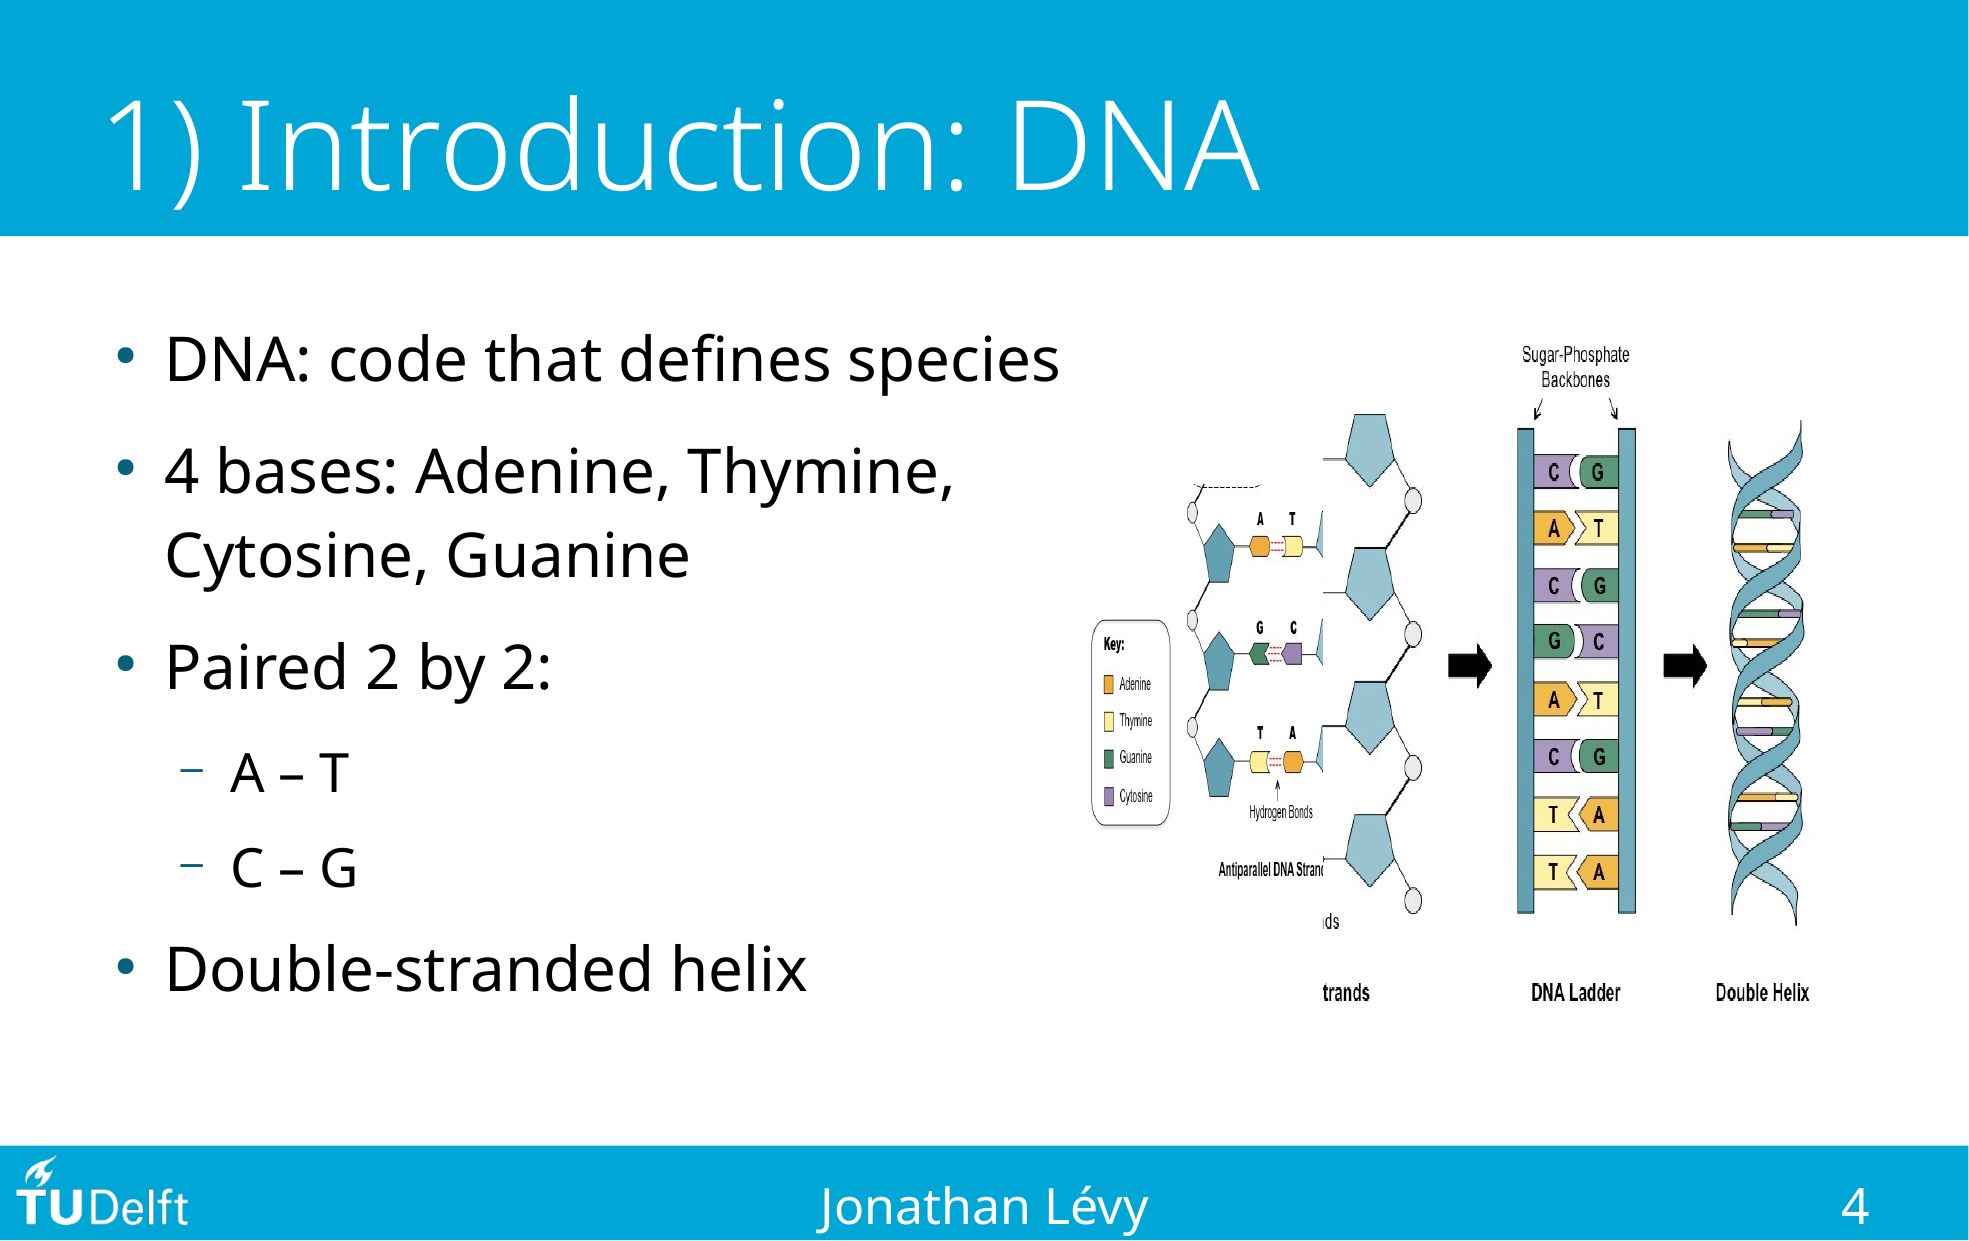

# 1) Introduction: DNA
DNA: code that defines species
4 bases: Adenine, Thymine, Cytosine, Guanine
Paired 2 by 2:
A – T
C – G
Double-stranded helix
Jonathan Lévy
4